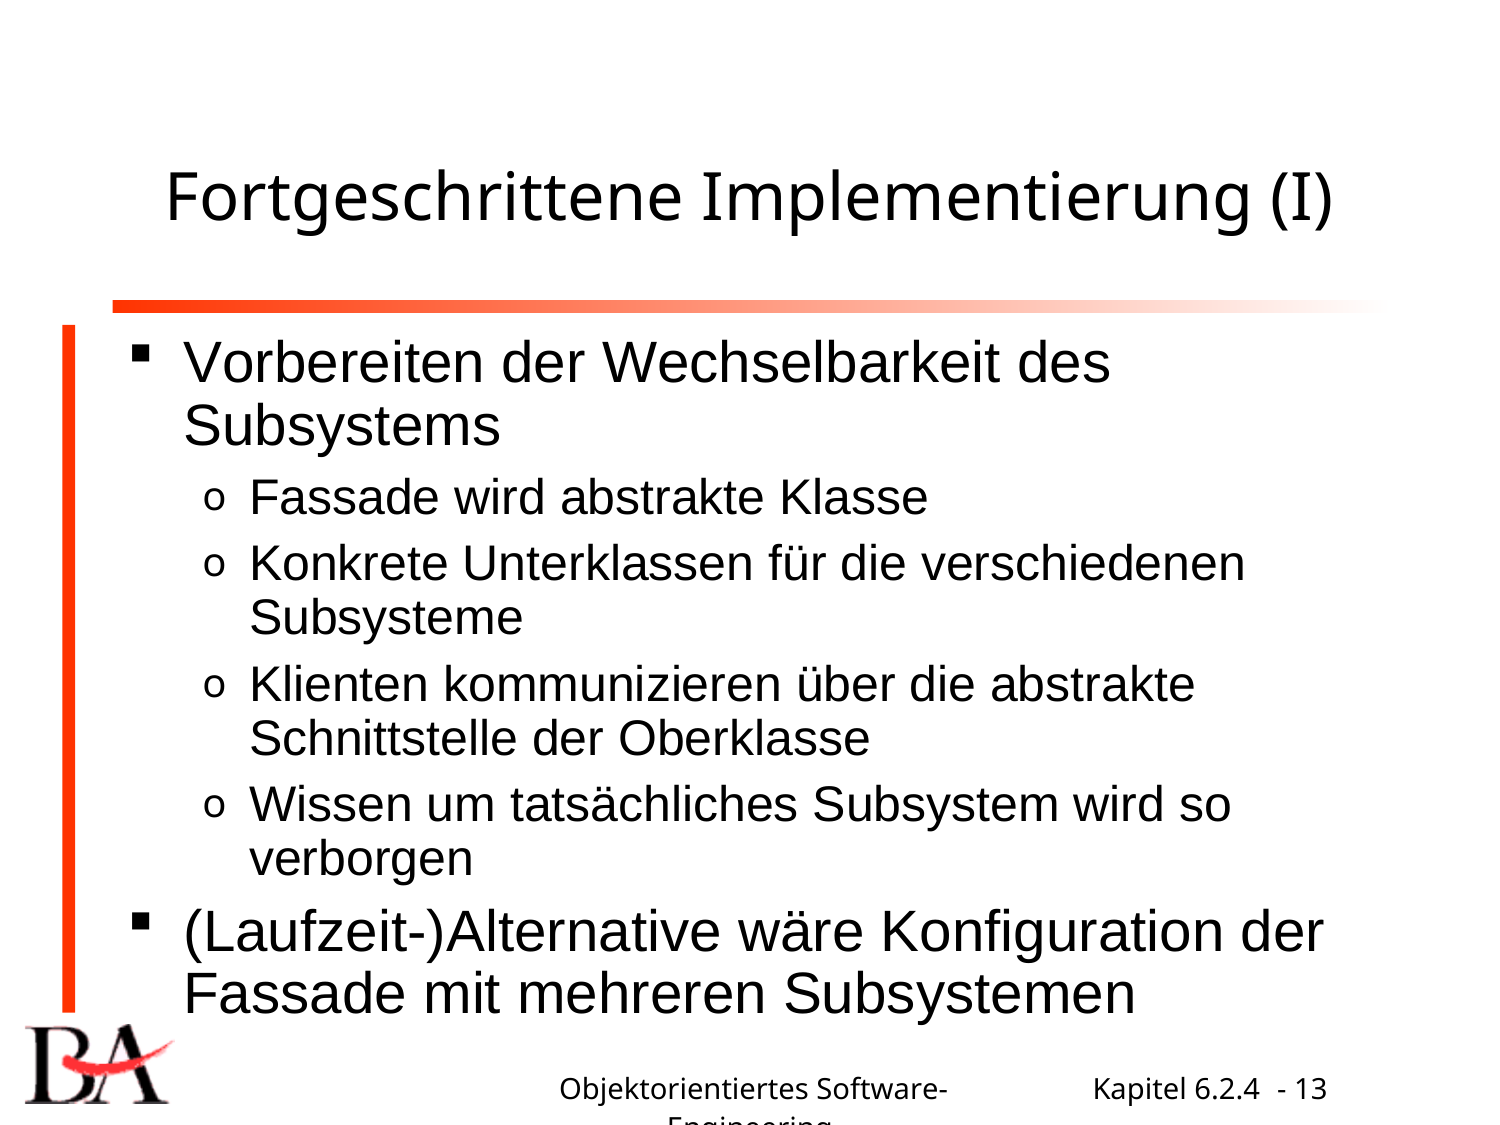

# Fortgeschrittene Implementierung (I)
Vorbereiten der Wechselbarkeit des Subsystems
Fassade wird abstrakte Klasse
Konkrete Unterklassen für die verschiedenen Subsysteme
Klienten kommunizieren über die abstrakte Schnittstelle der Oberklasse
Wissen um tatsächliches Subsystem wird so verborgen
(Laufzeit-)Alternative wäre Konfiguration der Fassade mit mehreren Subsystemen
13